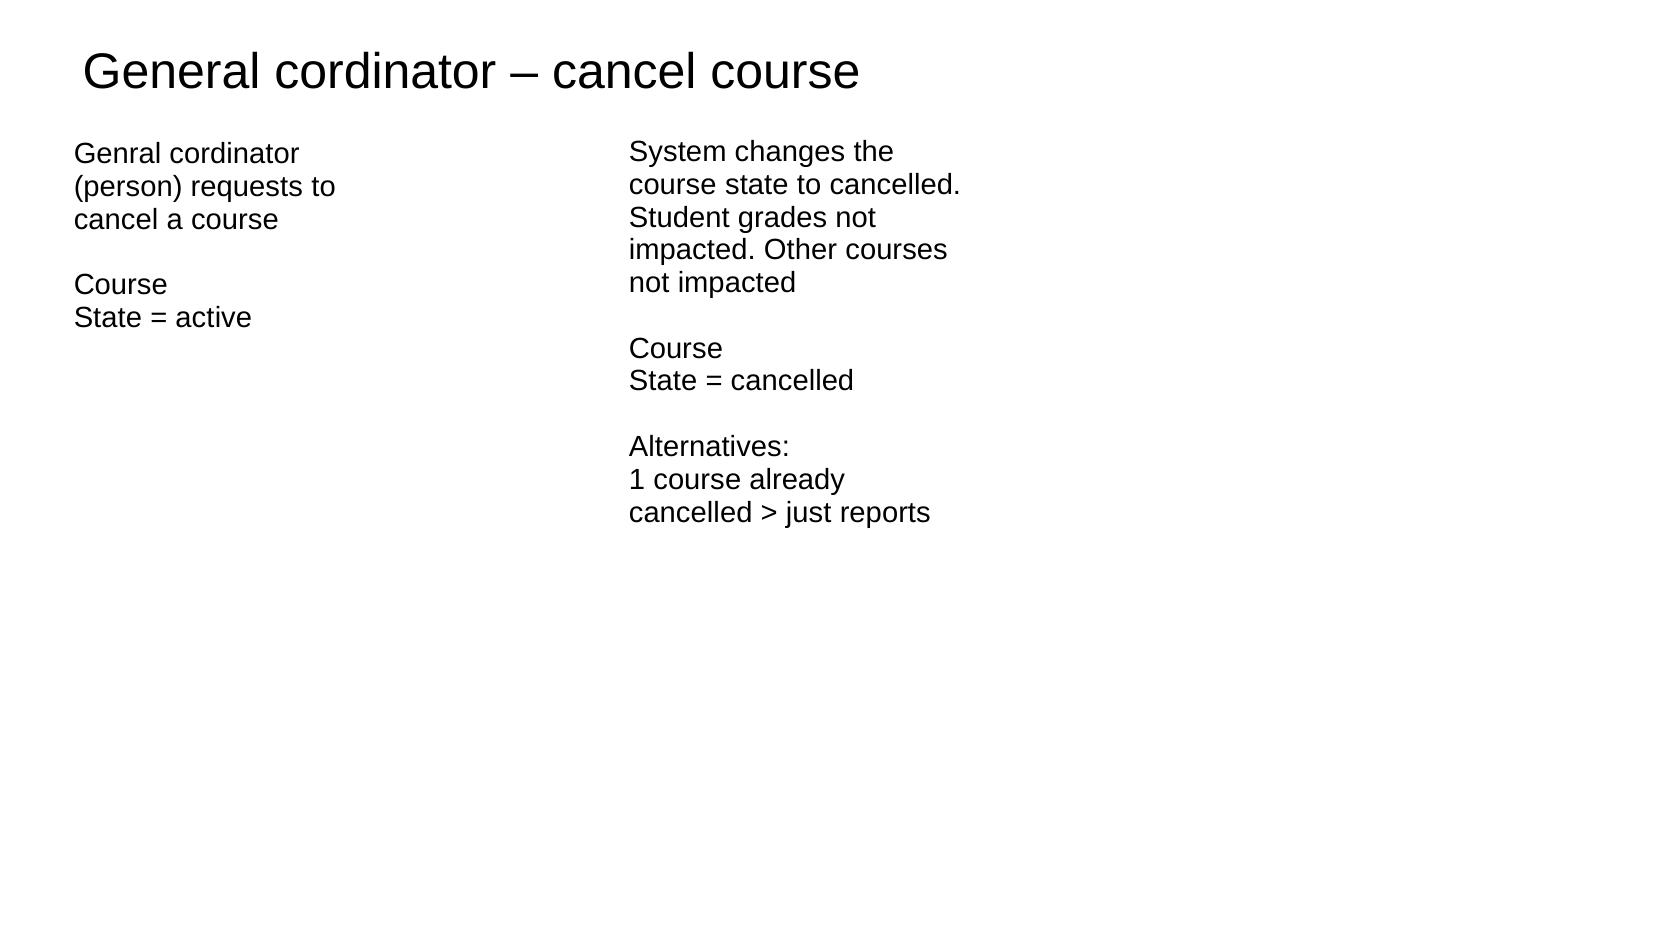

# General cordinator – cancel course
System changes the course state to cancelled. Student grades not impacted. Other courses not impacted
Course
State = cancelled
Alternatives:
1 course already cancelled > just reports
Genral cordinator (person) requests to cancel a course
Course
State = active